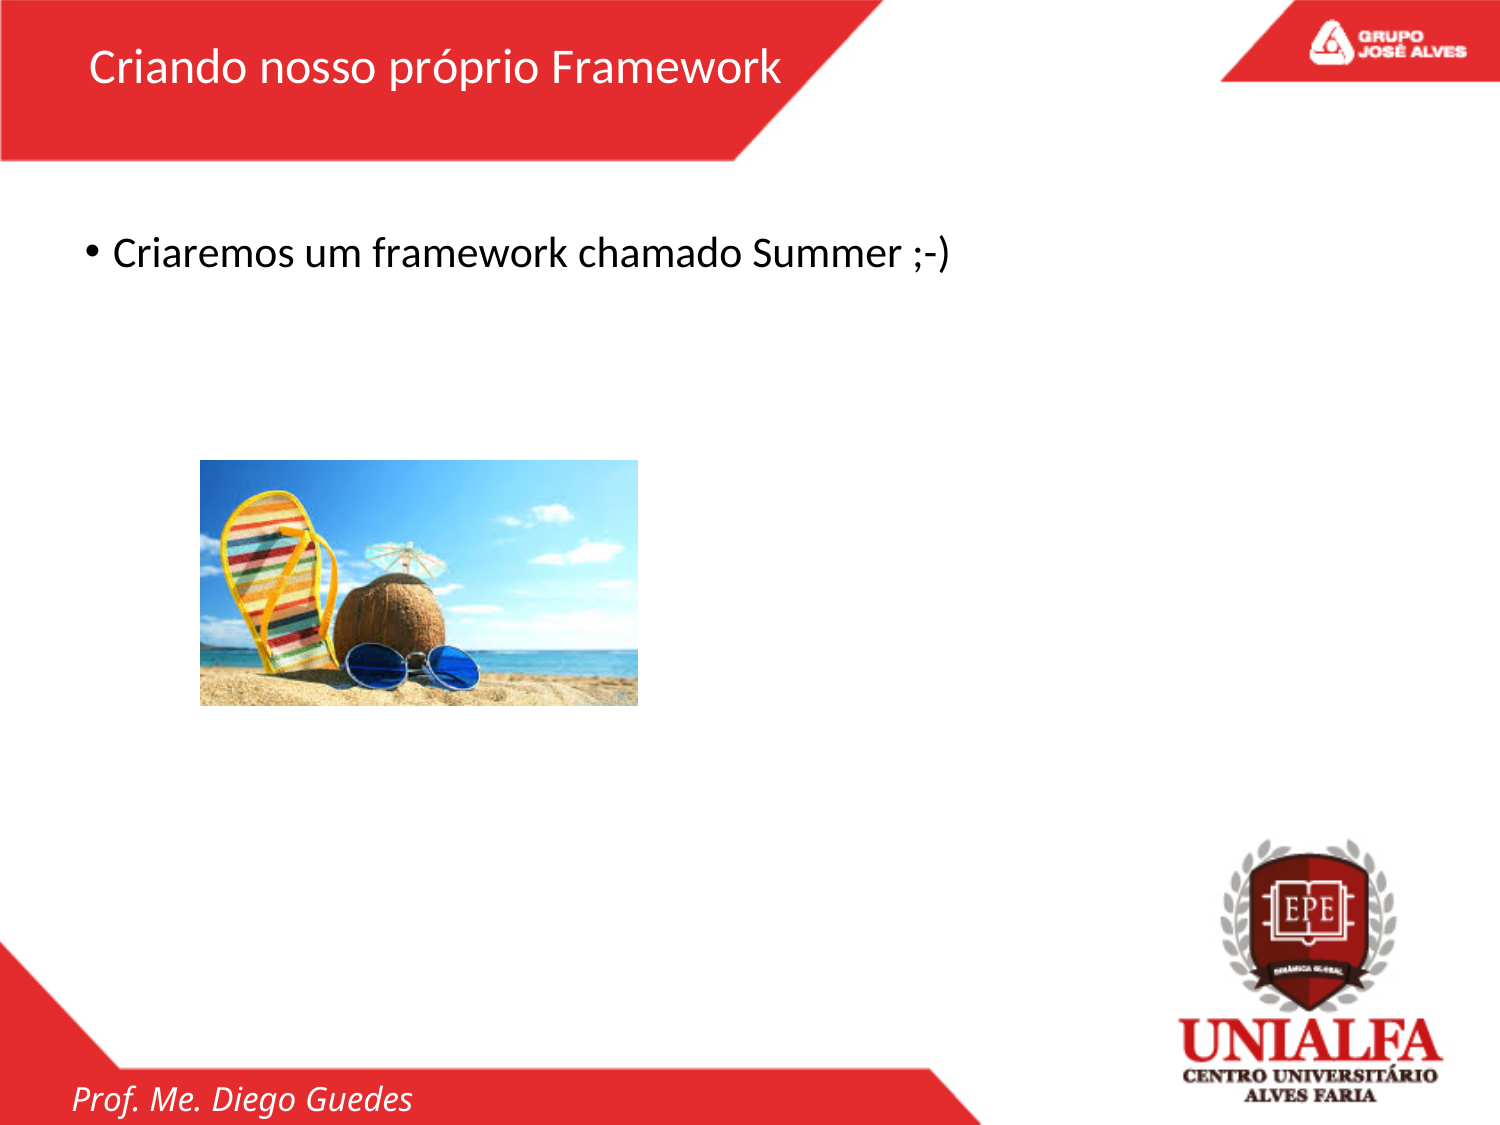

Criando nosso próprio Framework
# Criaremos um framework chamado Summer ;-)
Prof. Me. Diego Guedes